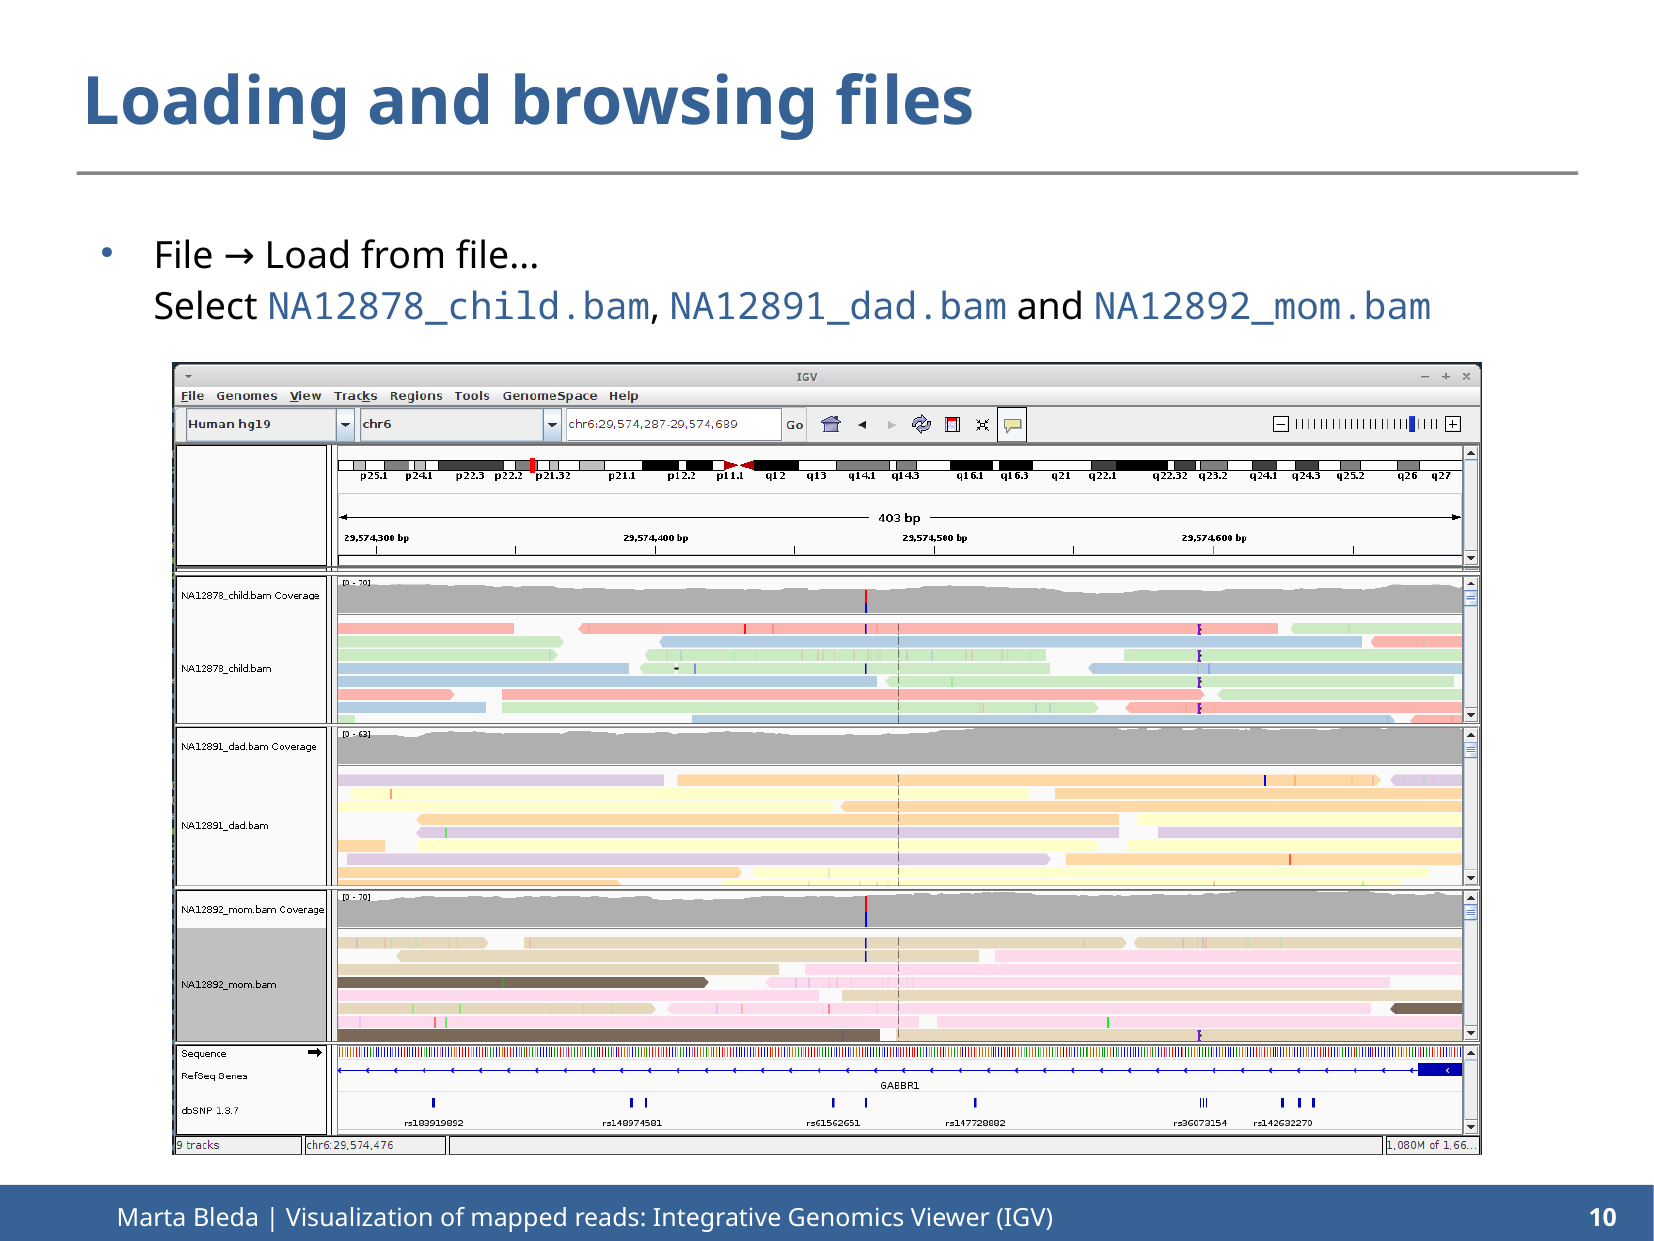

# Loading and browsing files
File → Load from file...
Select NA12878_child.bam, NA12891_dad.bam and NA12892_mom.bam
Marta Bleda | Visualization of mapped reads: Integrative Genomics Viewer (IGV)
10